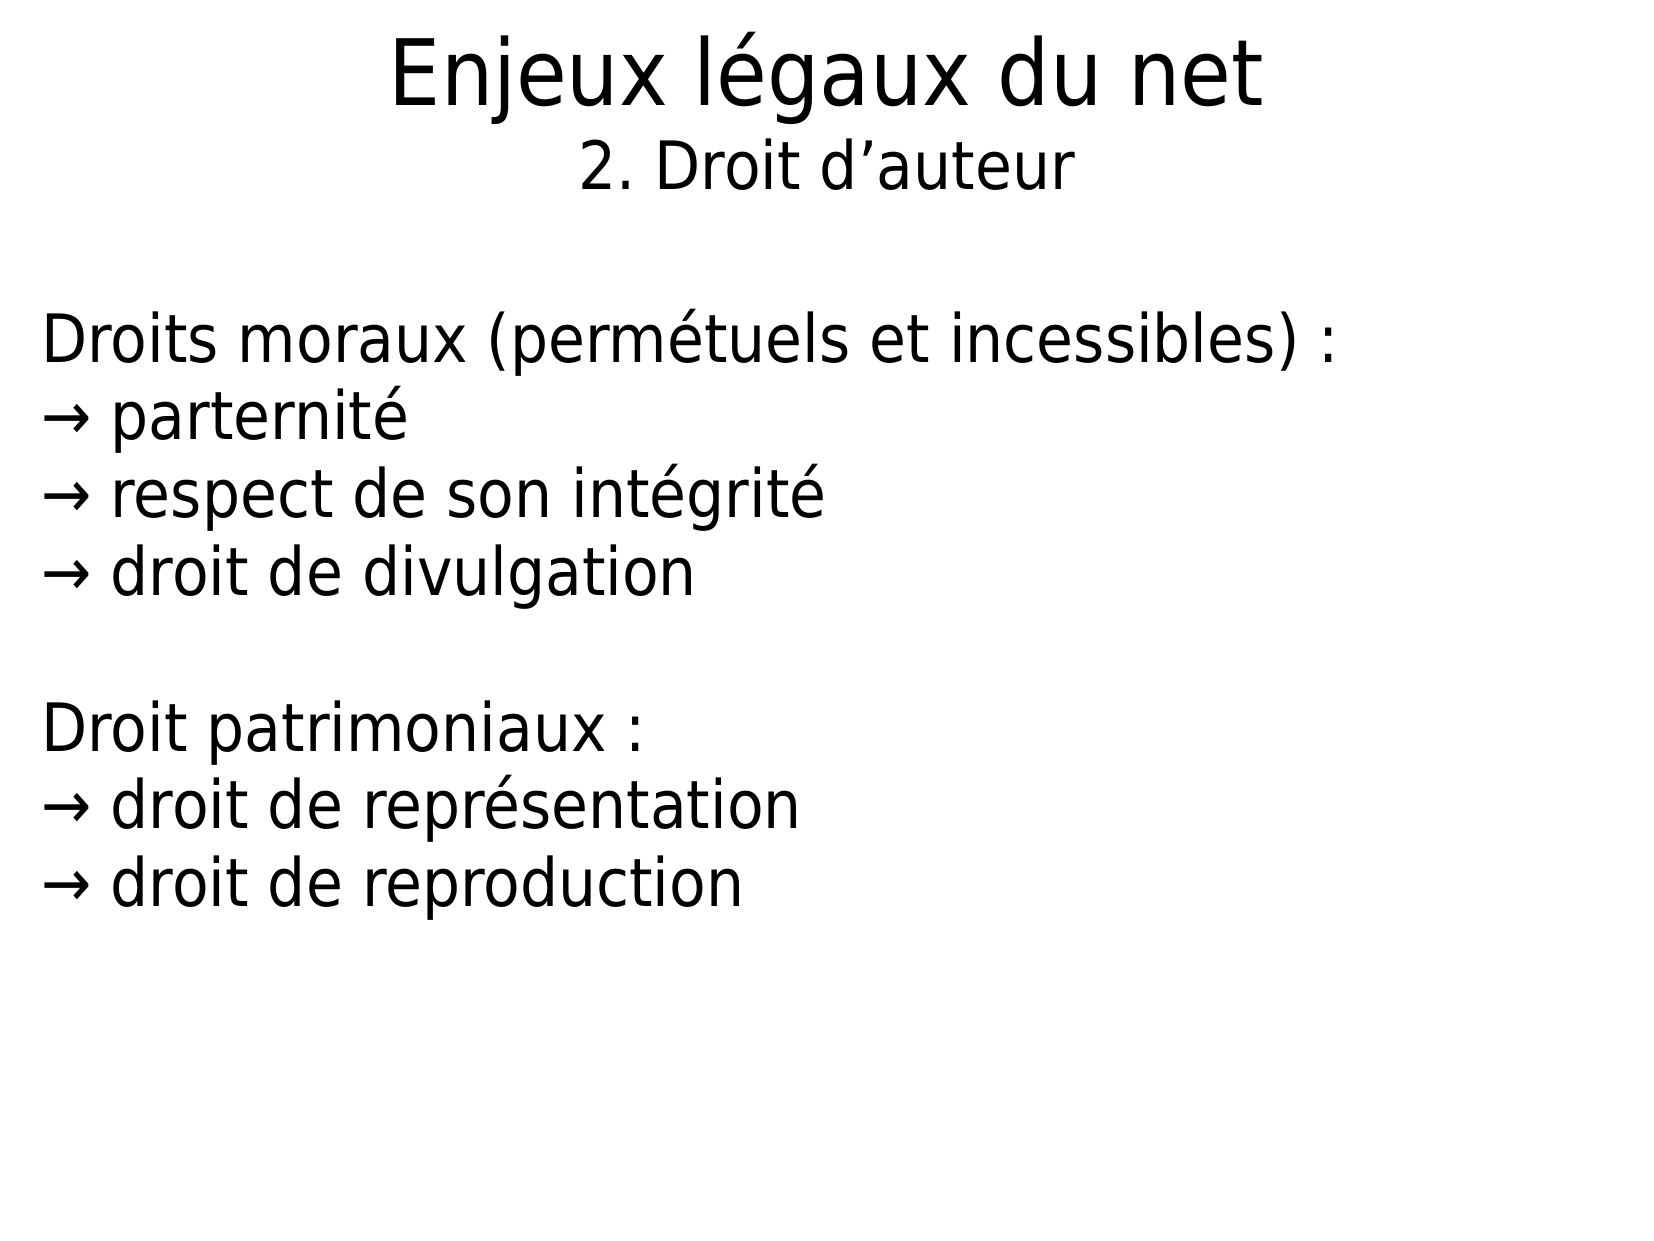

# Enjeux légaux du net 2. Droit d’auteur
Droits moraux (permétuels et incessibles) :
→ parternité
→ respect de son intégrité
→ droit de divulgation
Droit patrimoniaux :
→ droit de représentation
→ droit de reproduction